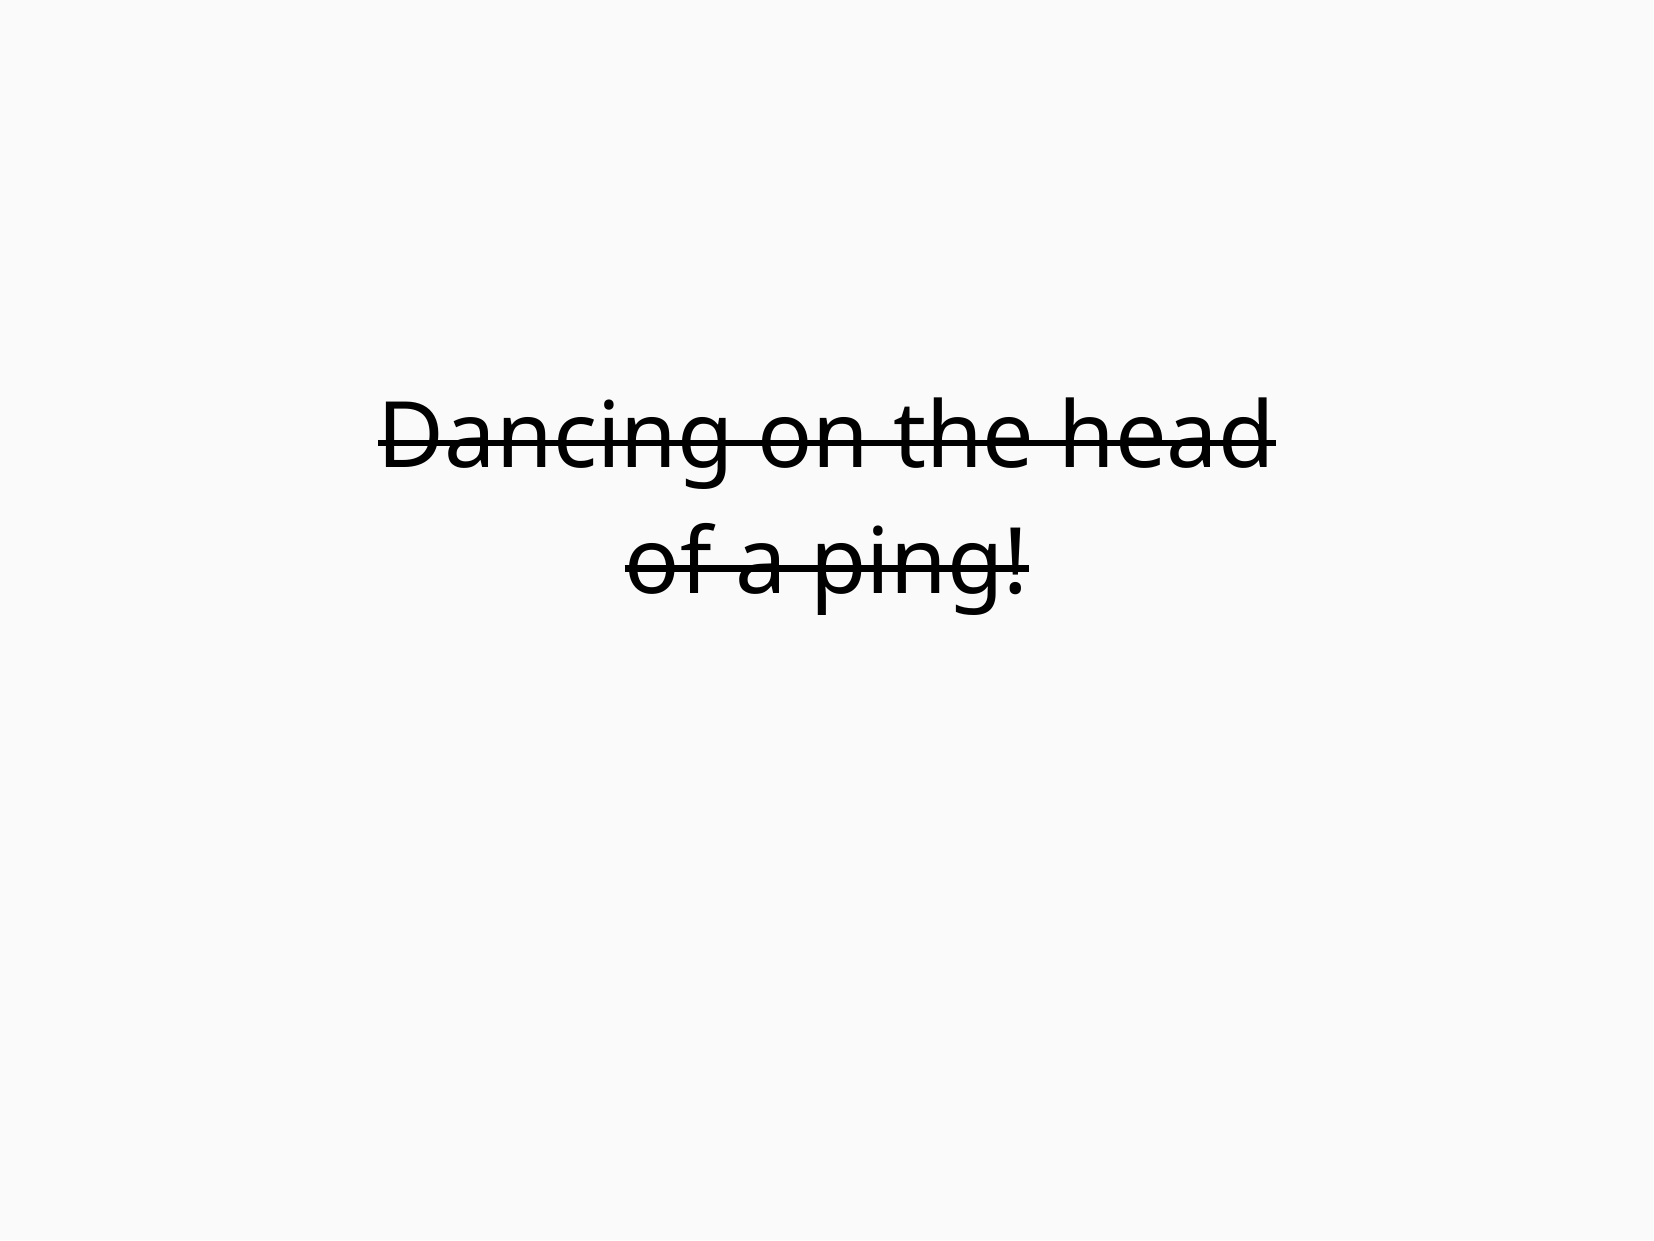

# Dancing on the head
of a ping!